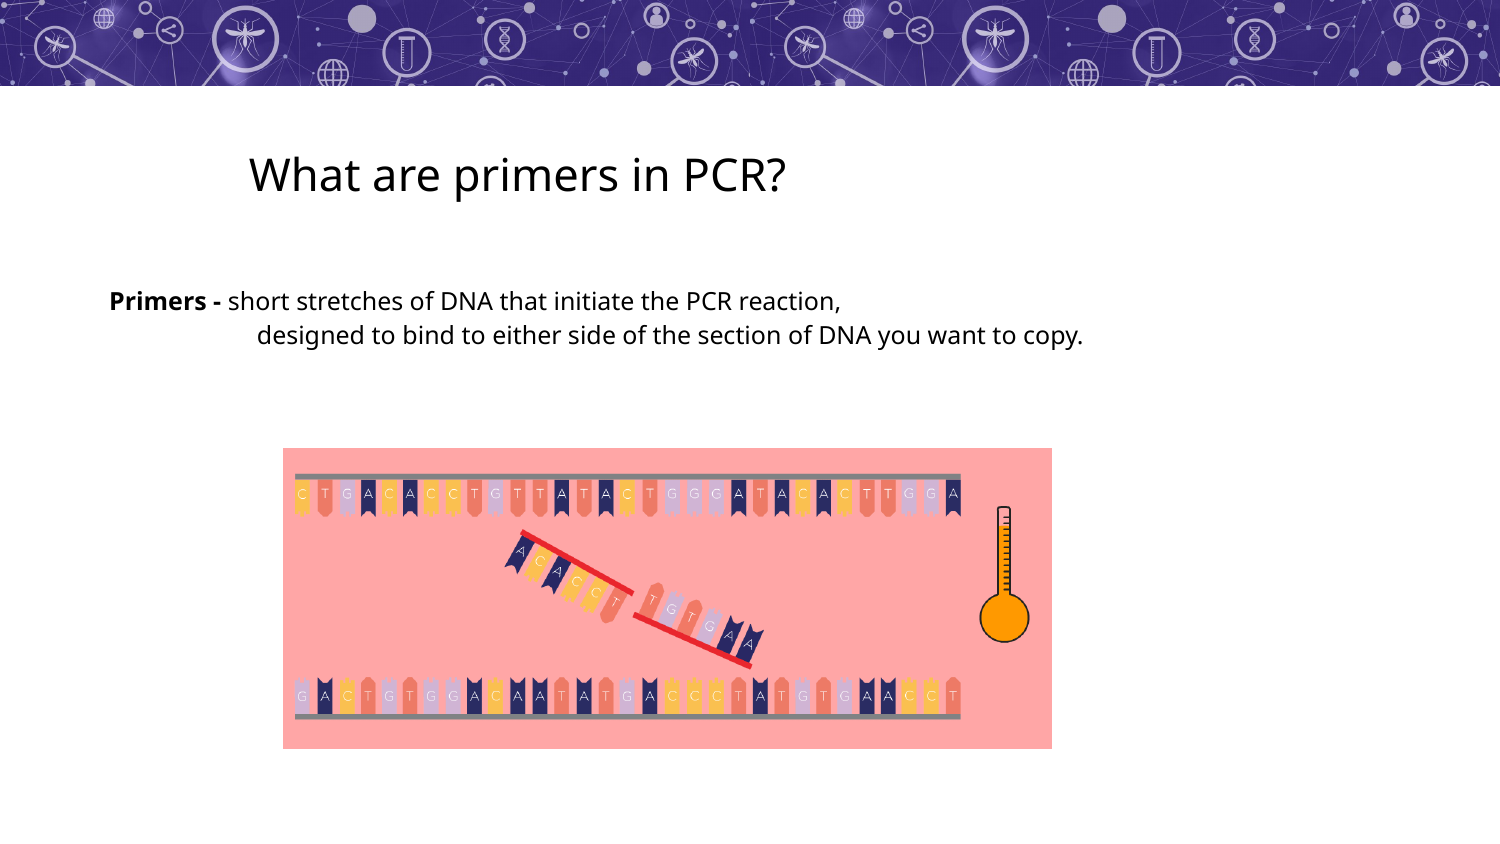

What are primers in PCR?
Primers - short stretches of DNA that initiate the PCR reaction,
		designed to bind to either side of the section of DNA you want to copy.